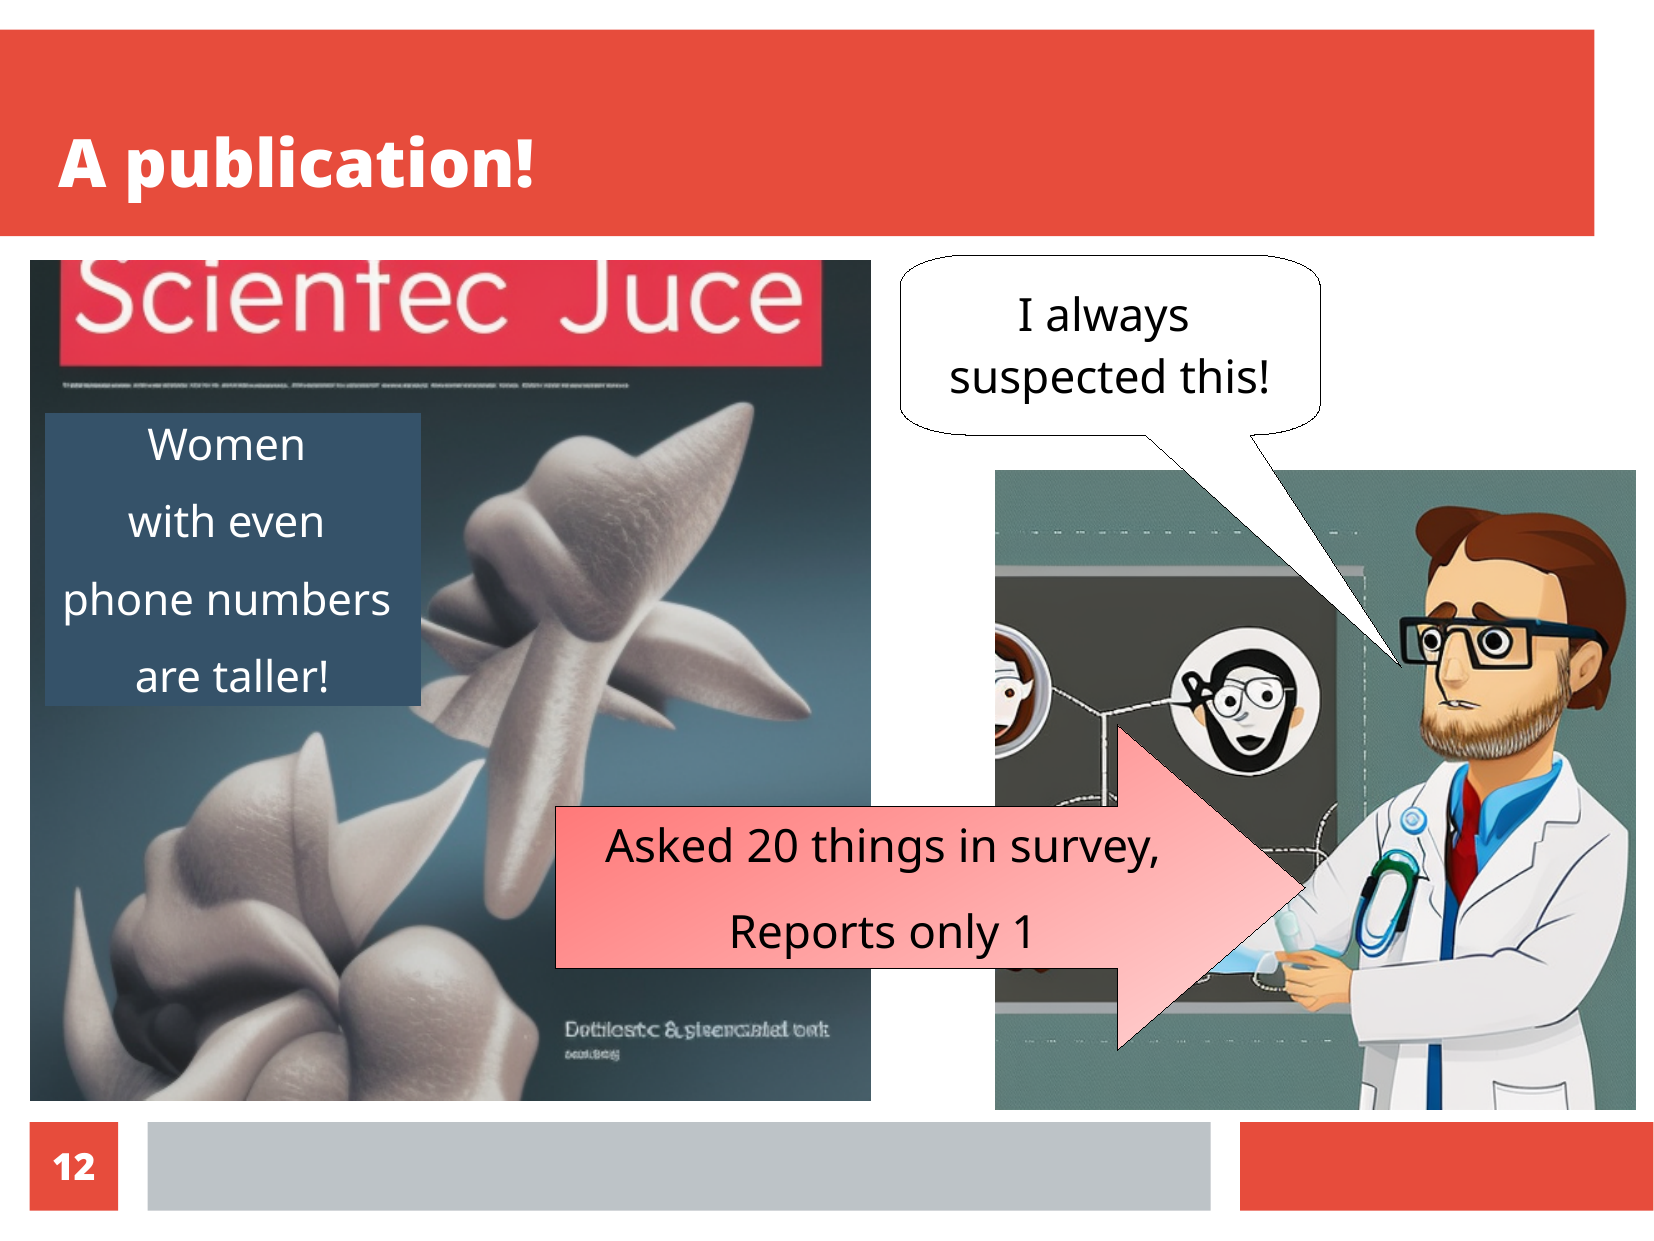

# A publication!
I always
suspected this!
Women
with even
phone numbers
are taller!
Asked 20 things in survey,
Reports only 1
12